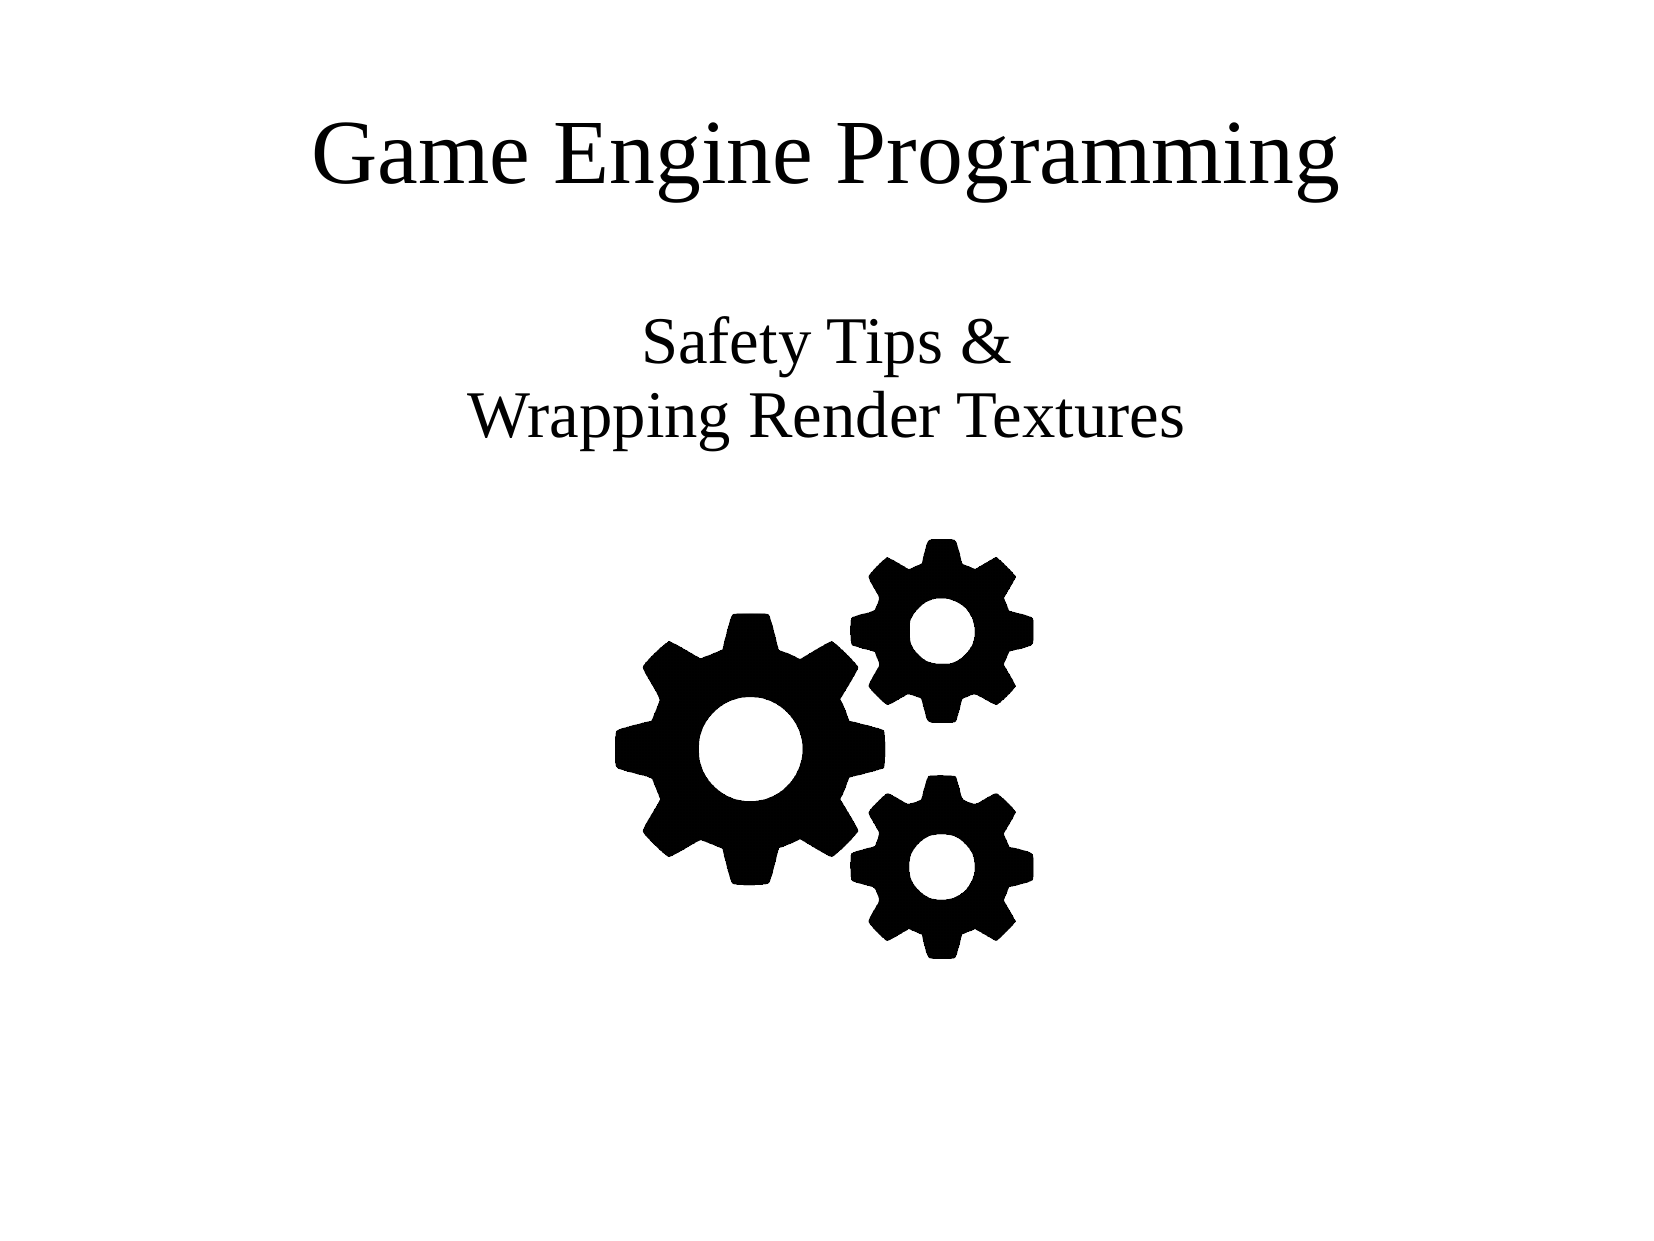

Safety Tips &
Wrapping Render Textures
# Game Engine Programming